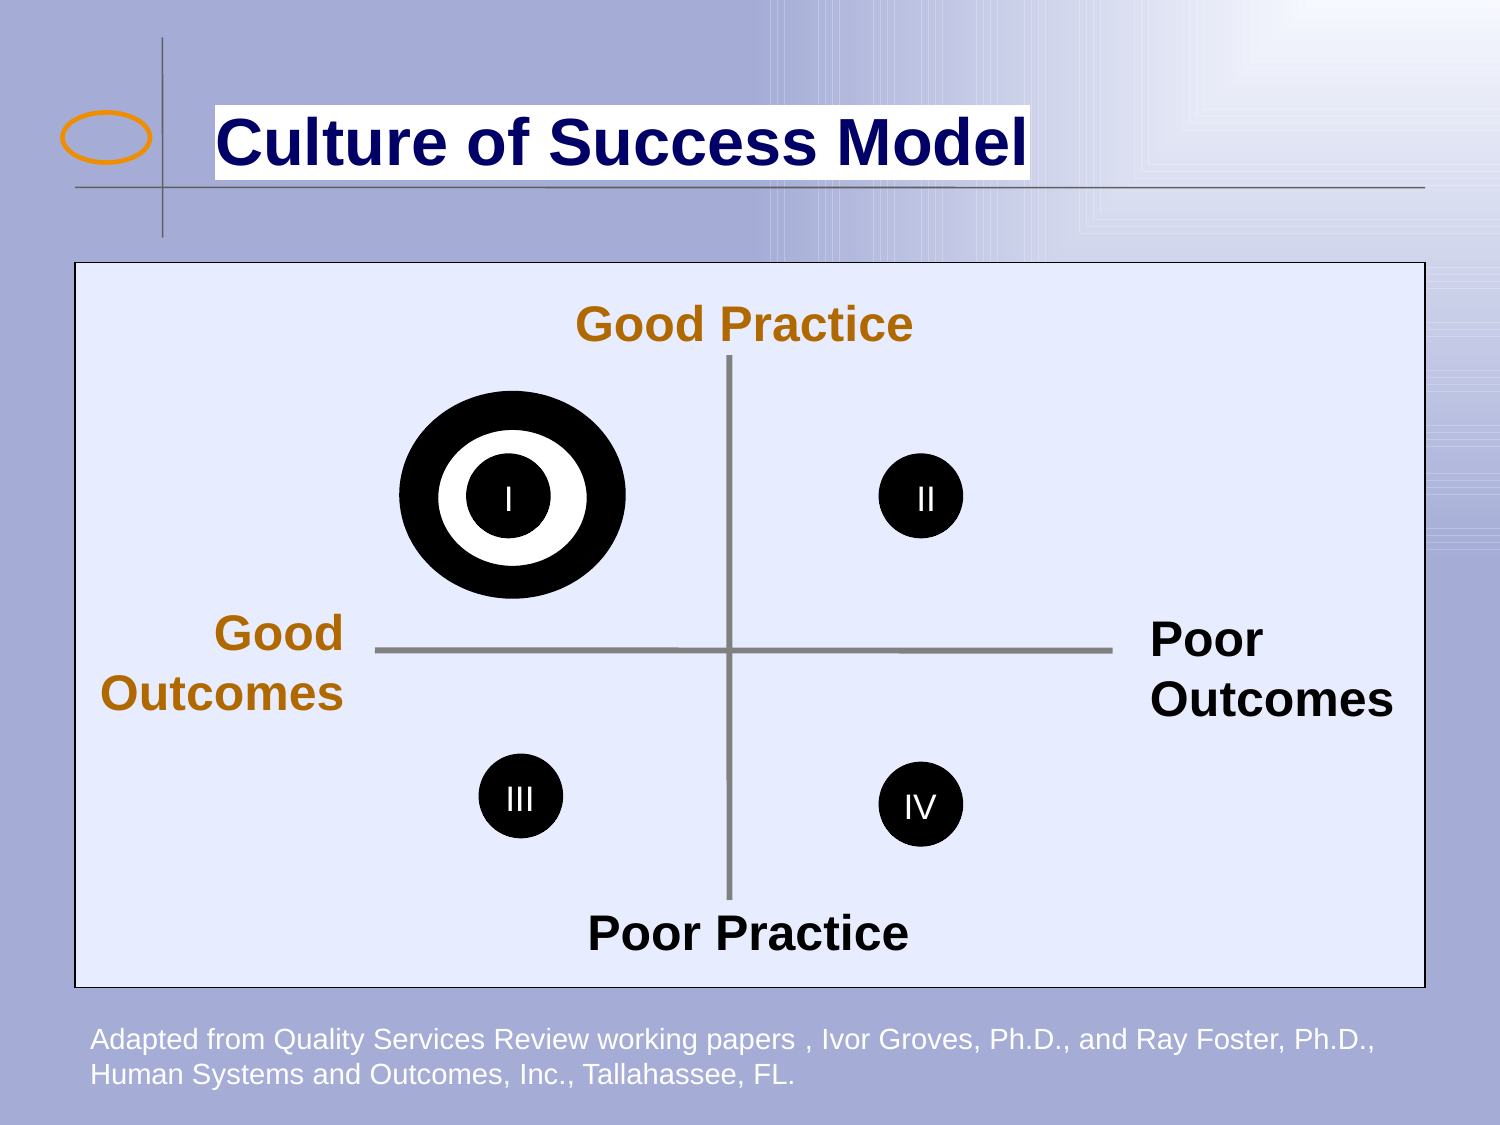

# Culture of Success Model
Good Practice
I
II
Good Outcomes
Poor Outcomes
III
IV
Poor Practice
Adapted from Quality Services Review working papers , Ivor Groves, Ph.D., and Ray Foster, Ph.D., Human Systems and Outcomes, Inc., Tallahassee, FL.